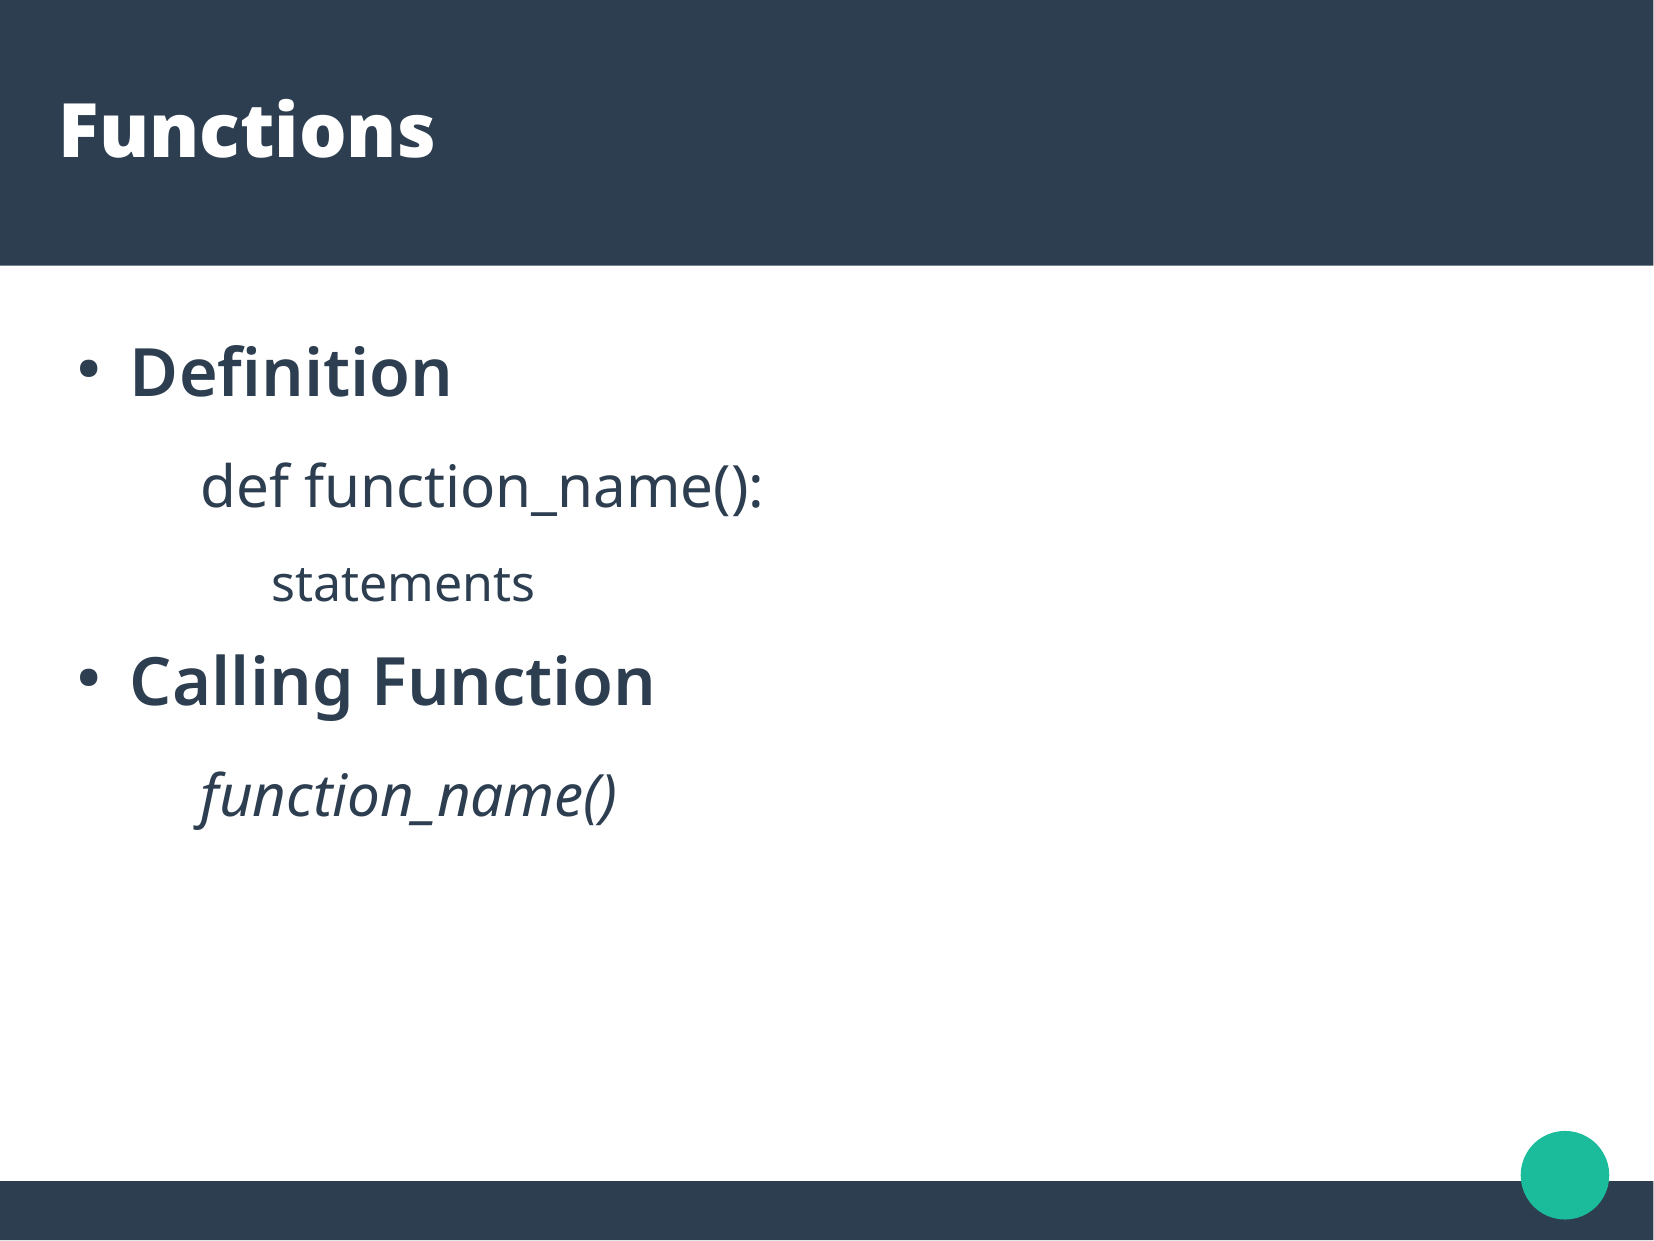

# Functions
Definition
def function_name():
statements
Calling Function
function_name()